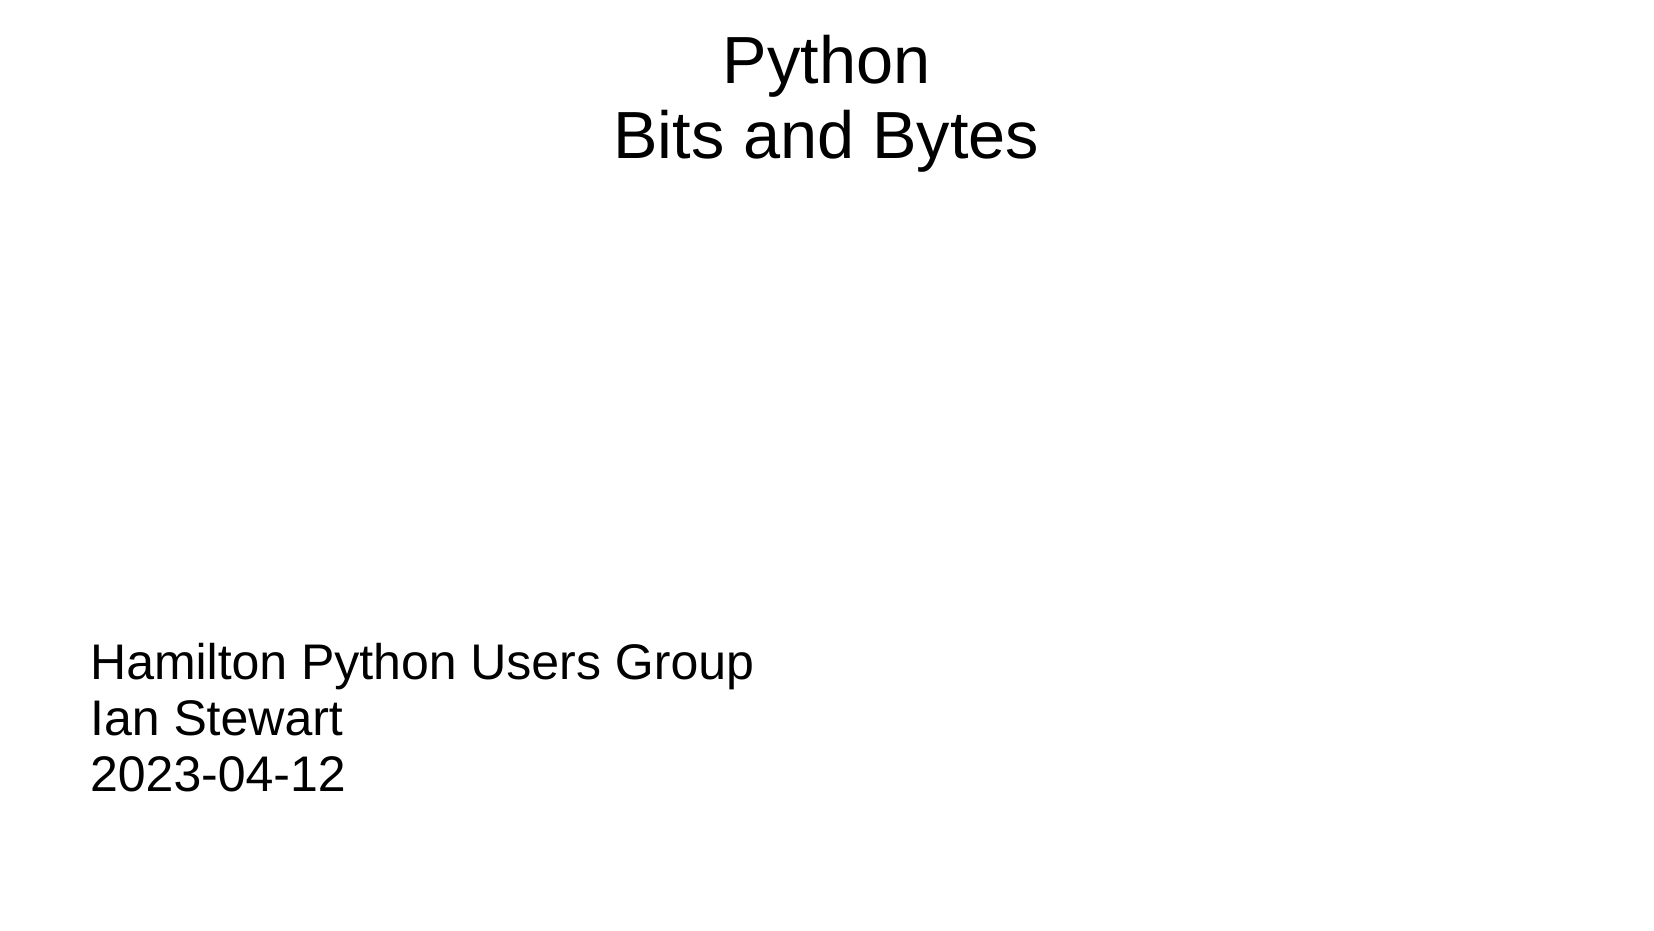

# Python Bits and Bytes
Hamilton Python Users Group
Ian Stewart
2023-04-12